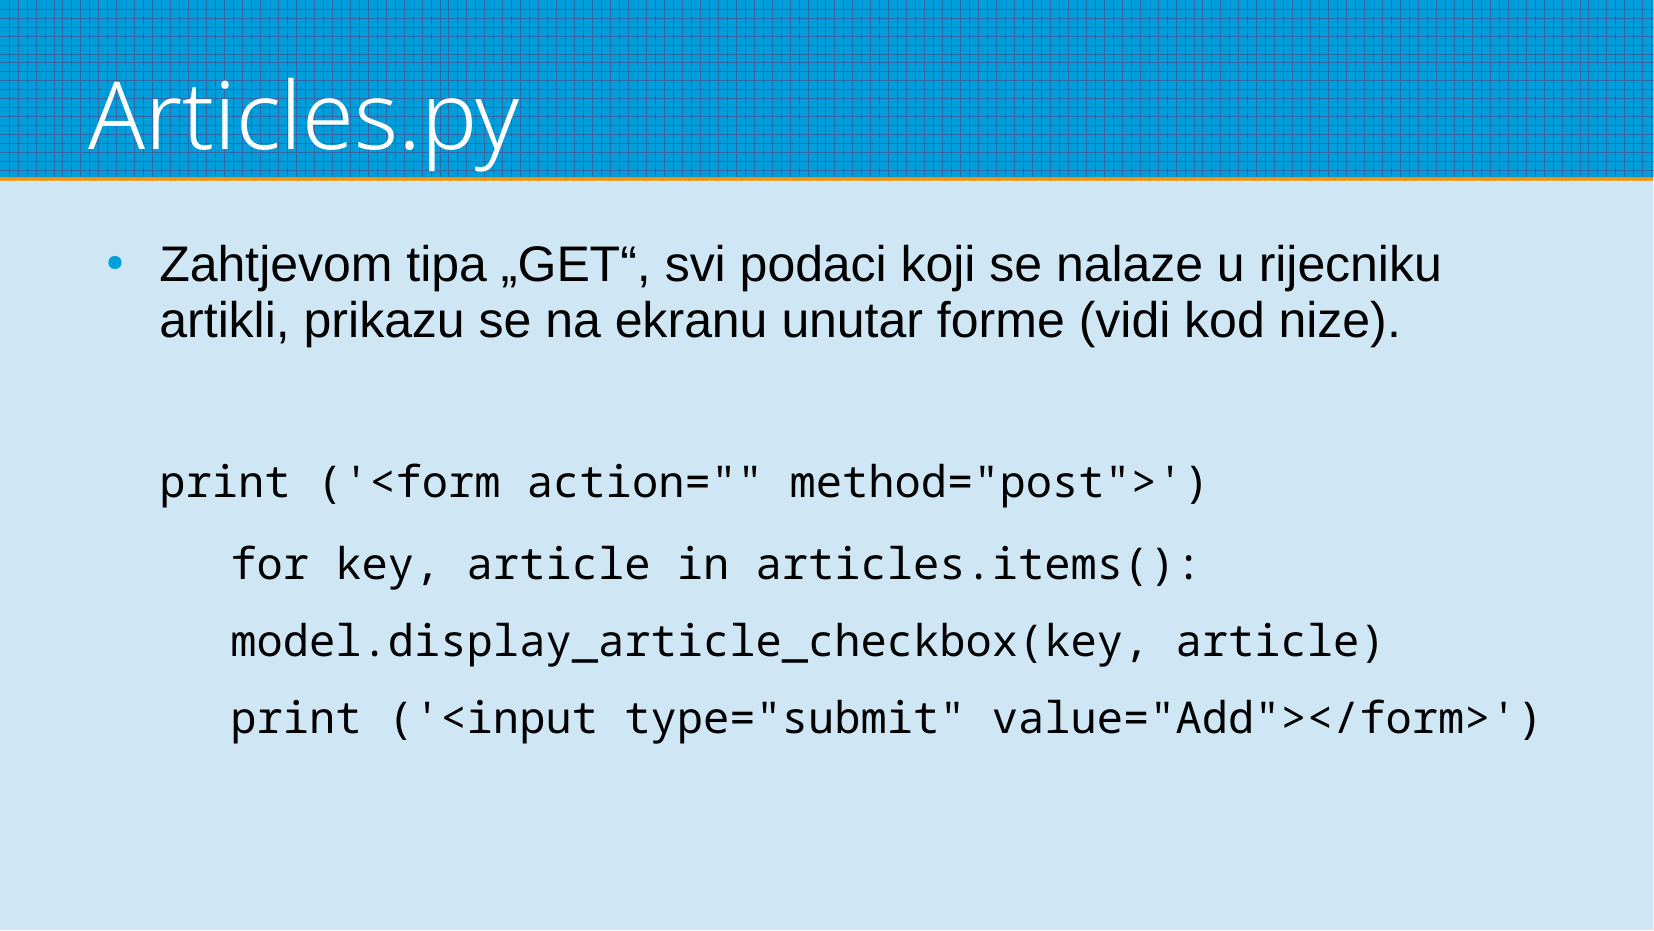

# Articles.py
Zahtjevom tipa „GET“, svi podaci koji se nalaze u rijecniku artikli, prikazu se na ekranu unutar forme (vidi kod nize).
print ('<form action="" method="post">')
for key, article in articles.items():
model.display_article_checkbox(key, article)
print ('<input type="submit" value="Add"></form>')